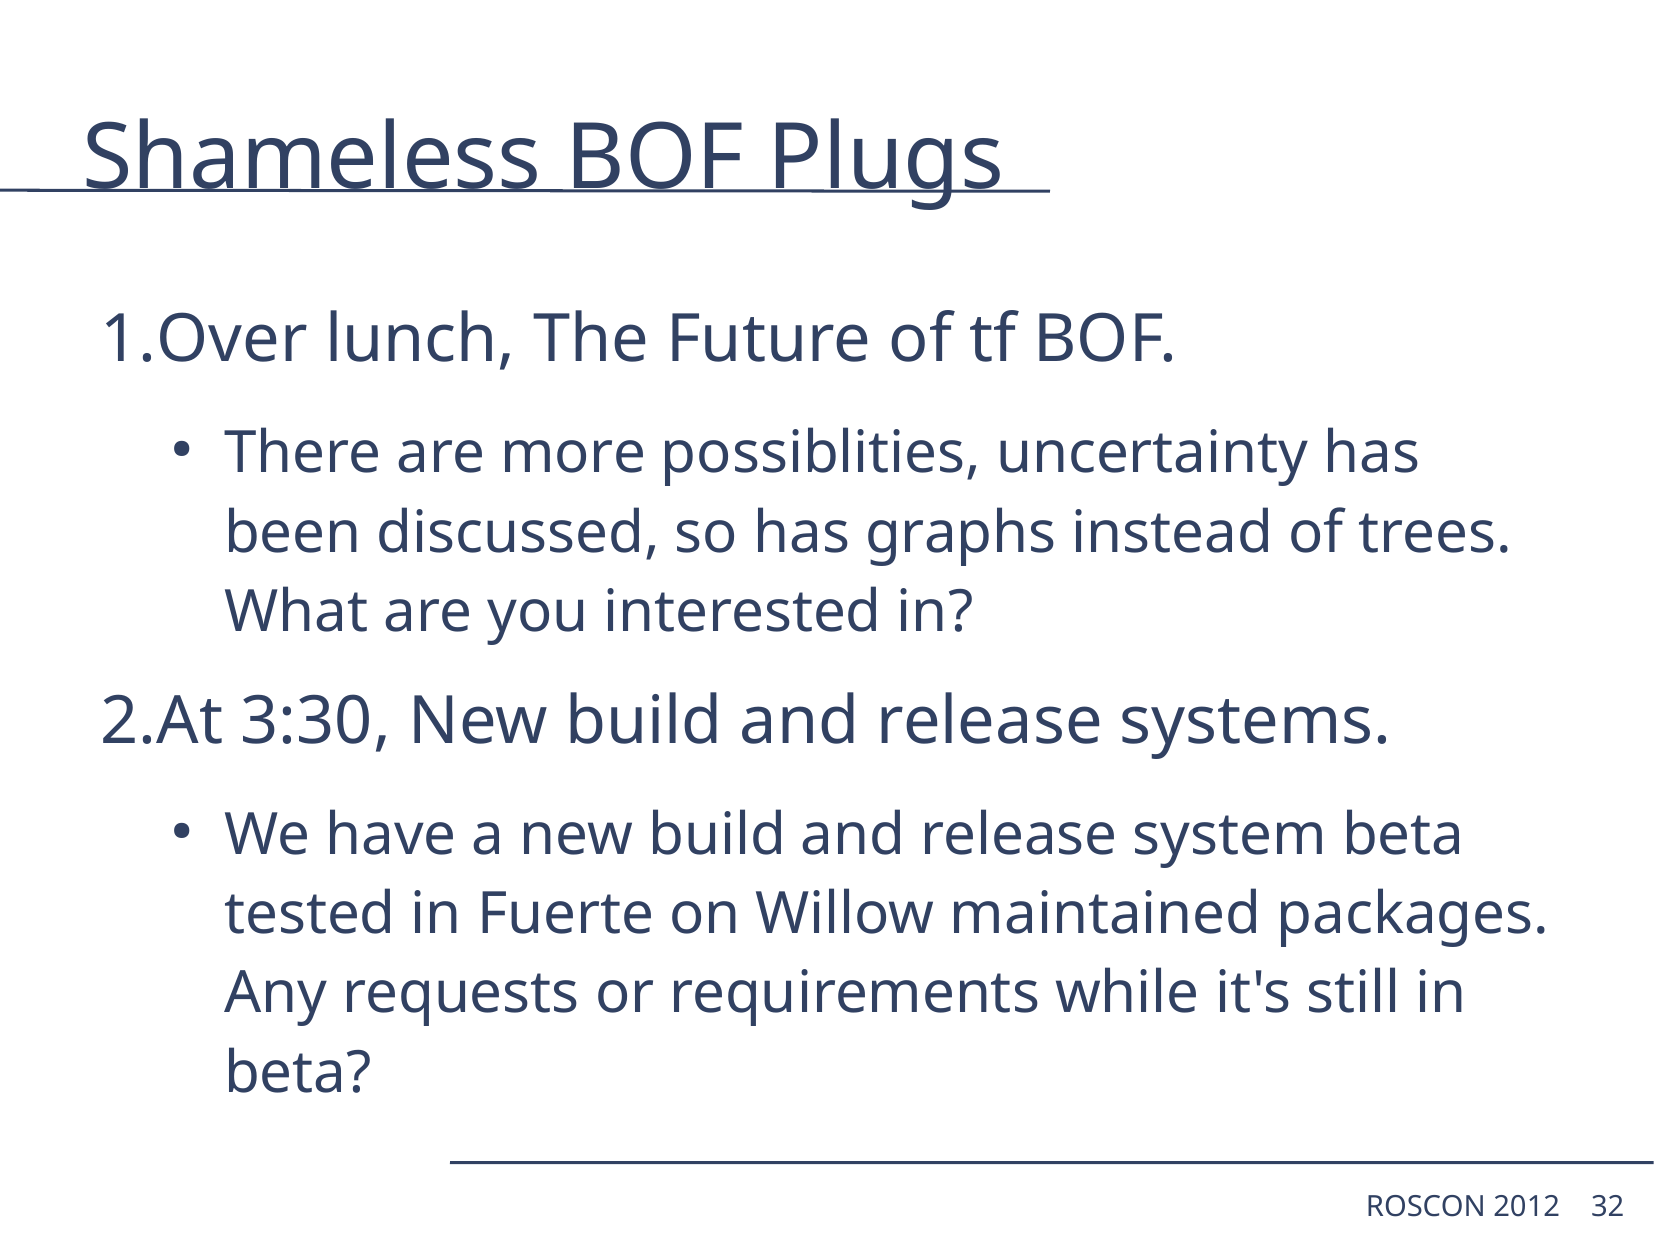

# Shameless BOF Plugs
Over lunch, The Future of tf BOF.
There are more possiblities, uncertainty has been discussed, so has graphs instead of trees. What are you interested in?
At 3:30, New build and release systems.
We have a new build and release system beta tested in Fuerte on Willow maintained packages. Any requests or requirements while it's still in beta?